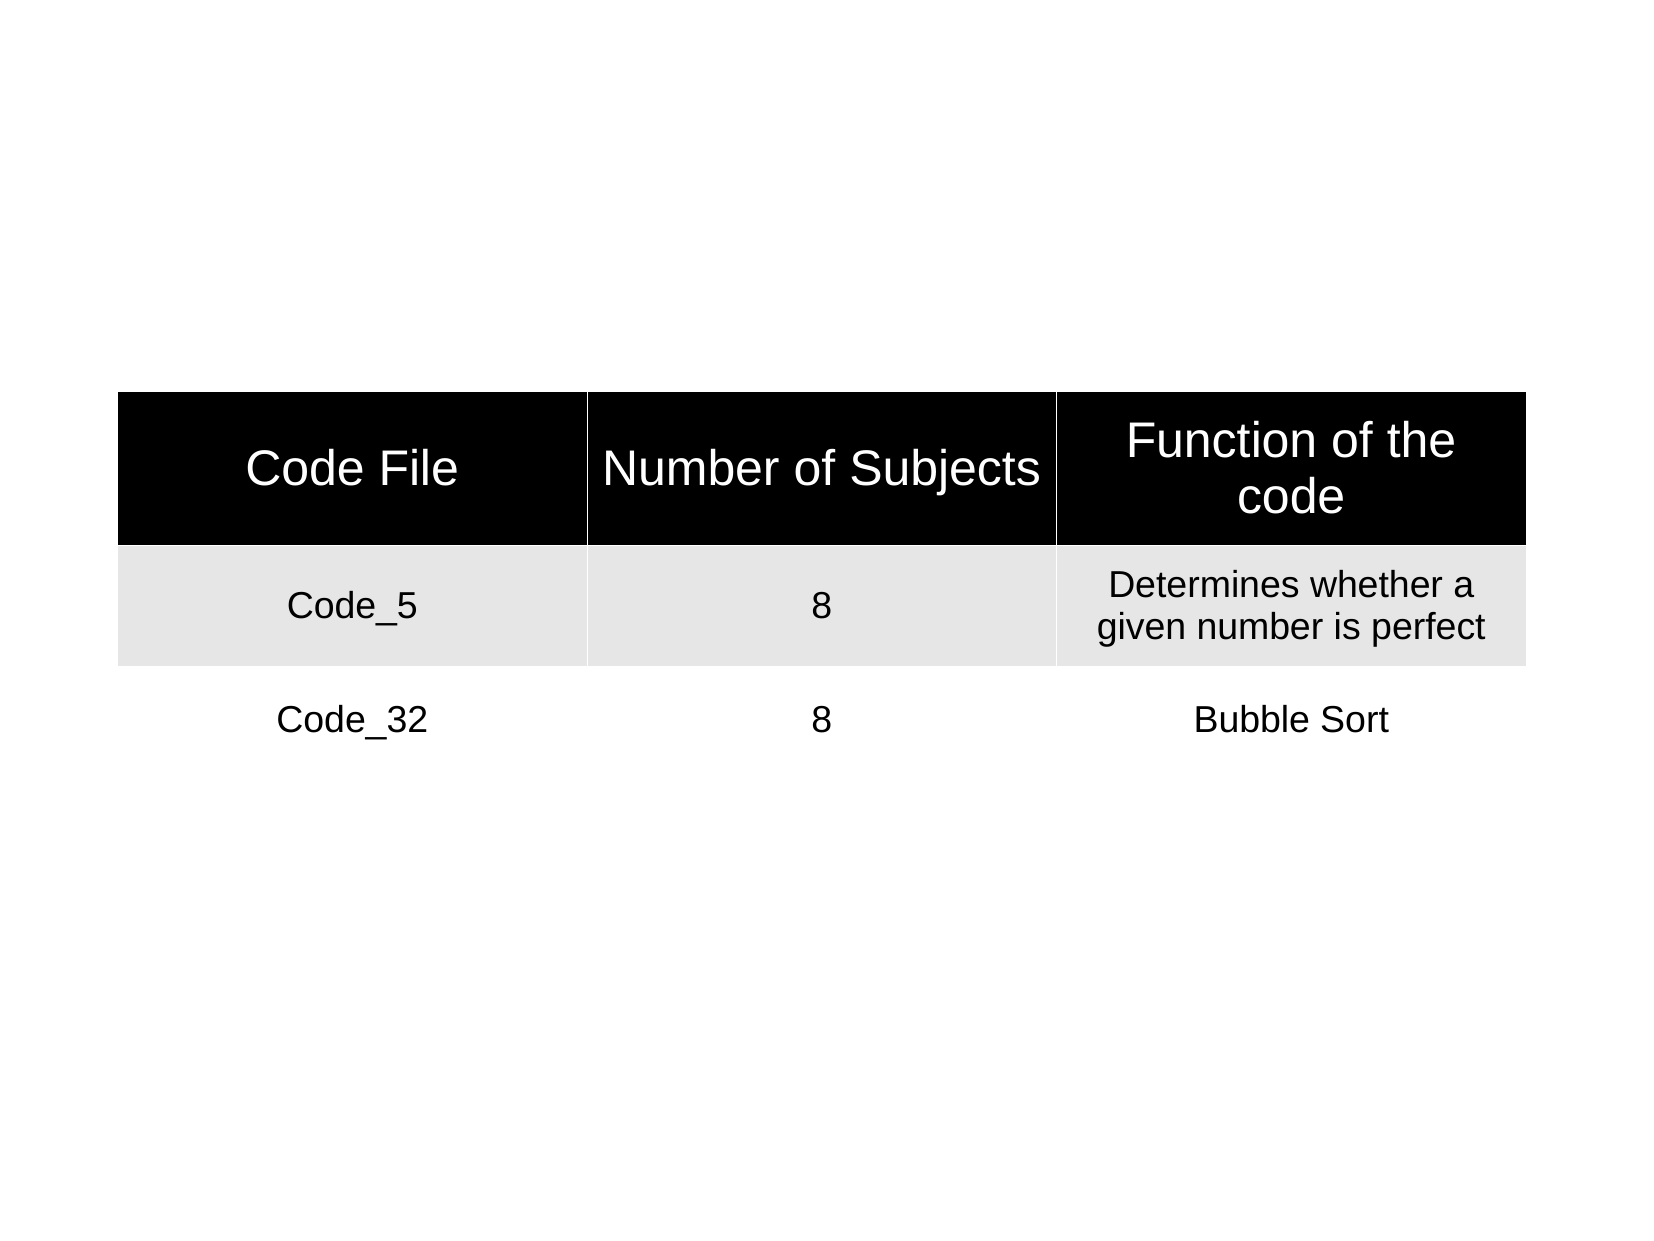

#
| Code File | Number of Subjects | Function of the code |
| --- | --- | --- |
| Code\_5 | 8 | Determines whether a given number is perfect |
| Code\_32 | 8 | Bubble Sort |